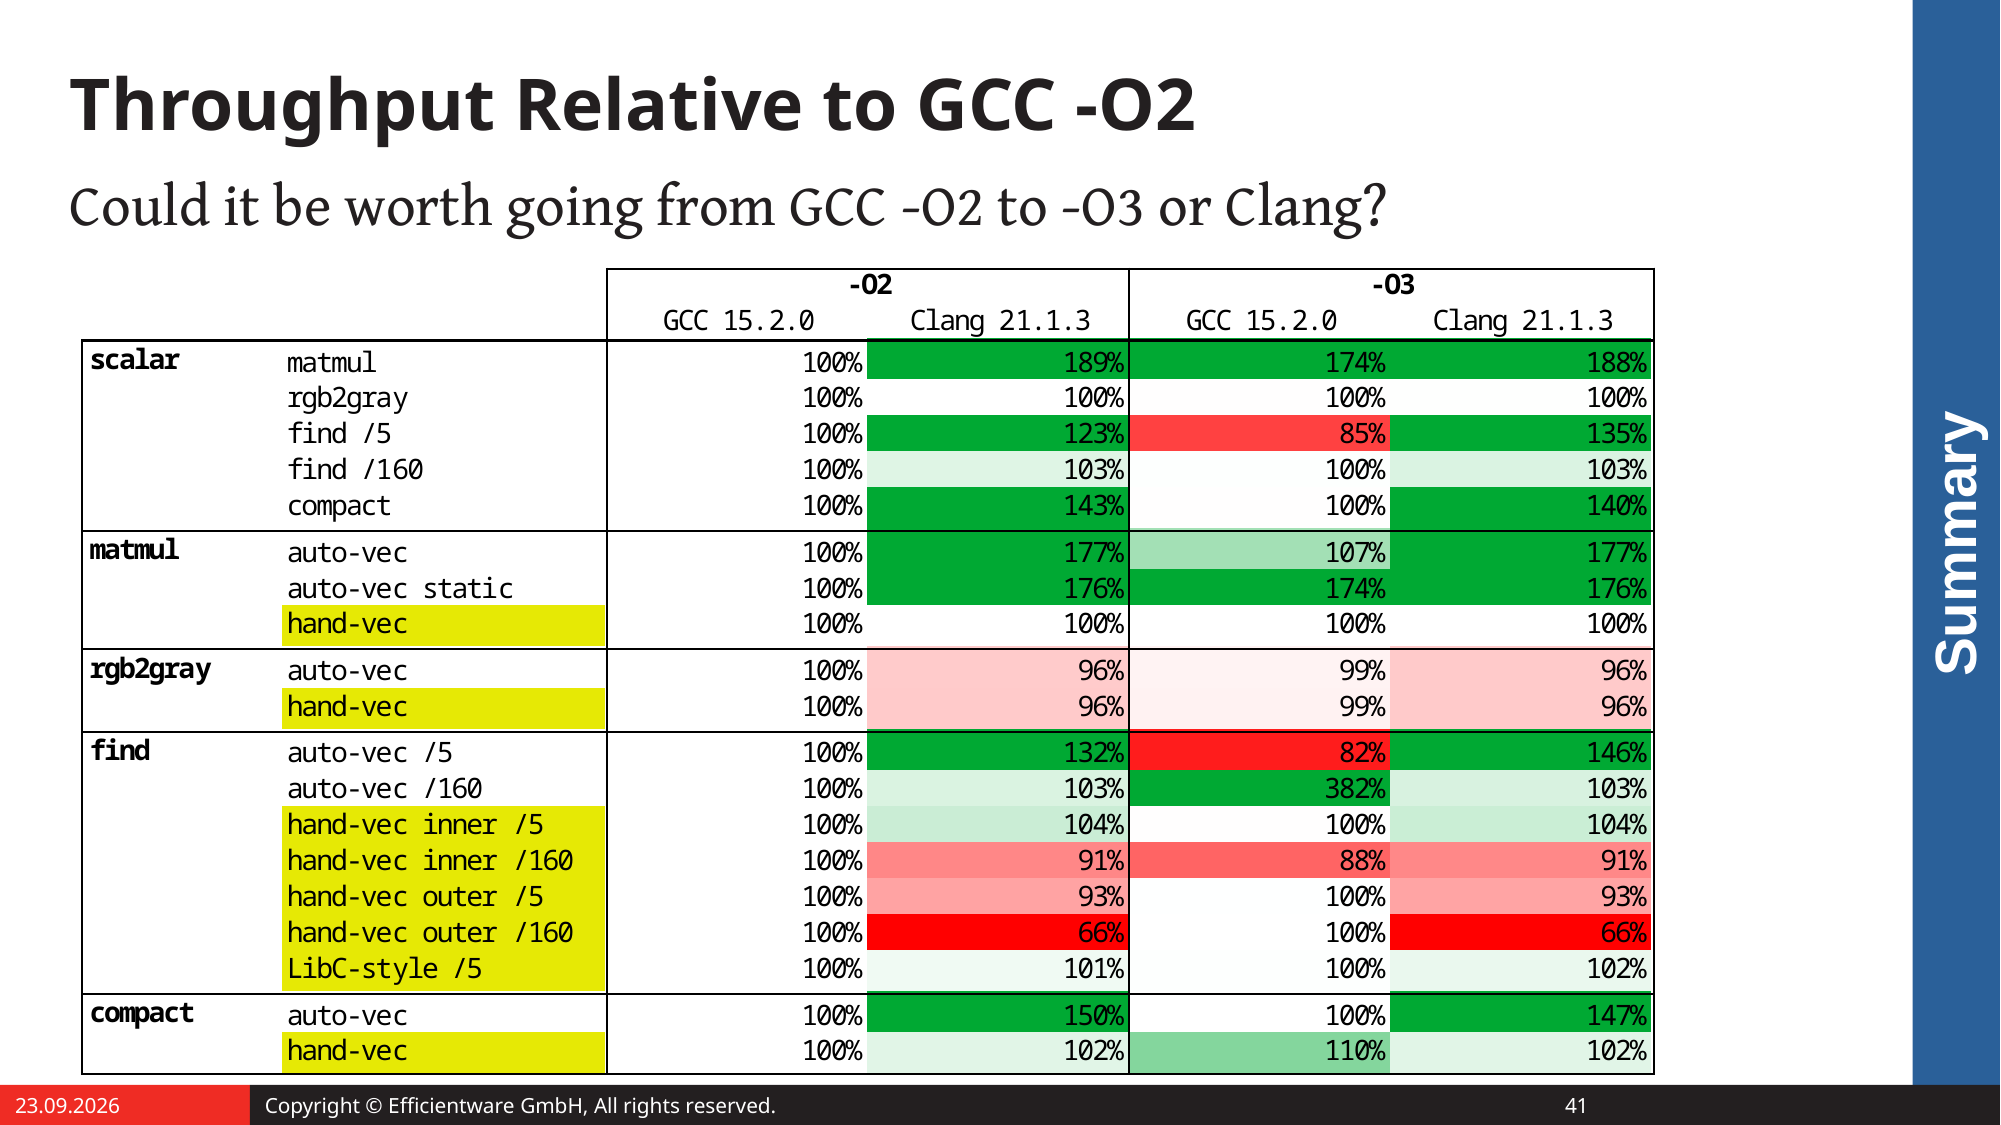

# Throughput Relative to GCC -O2
Could it be worth going from GCC -O2 to -O3 or Clang?
Summary
Copyright © Efficientware GmbH, All rights reserved.